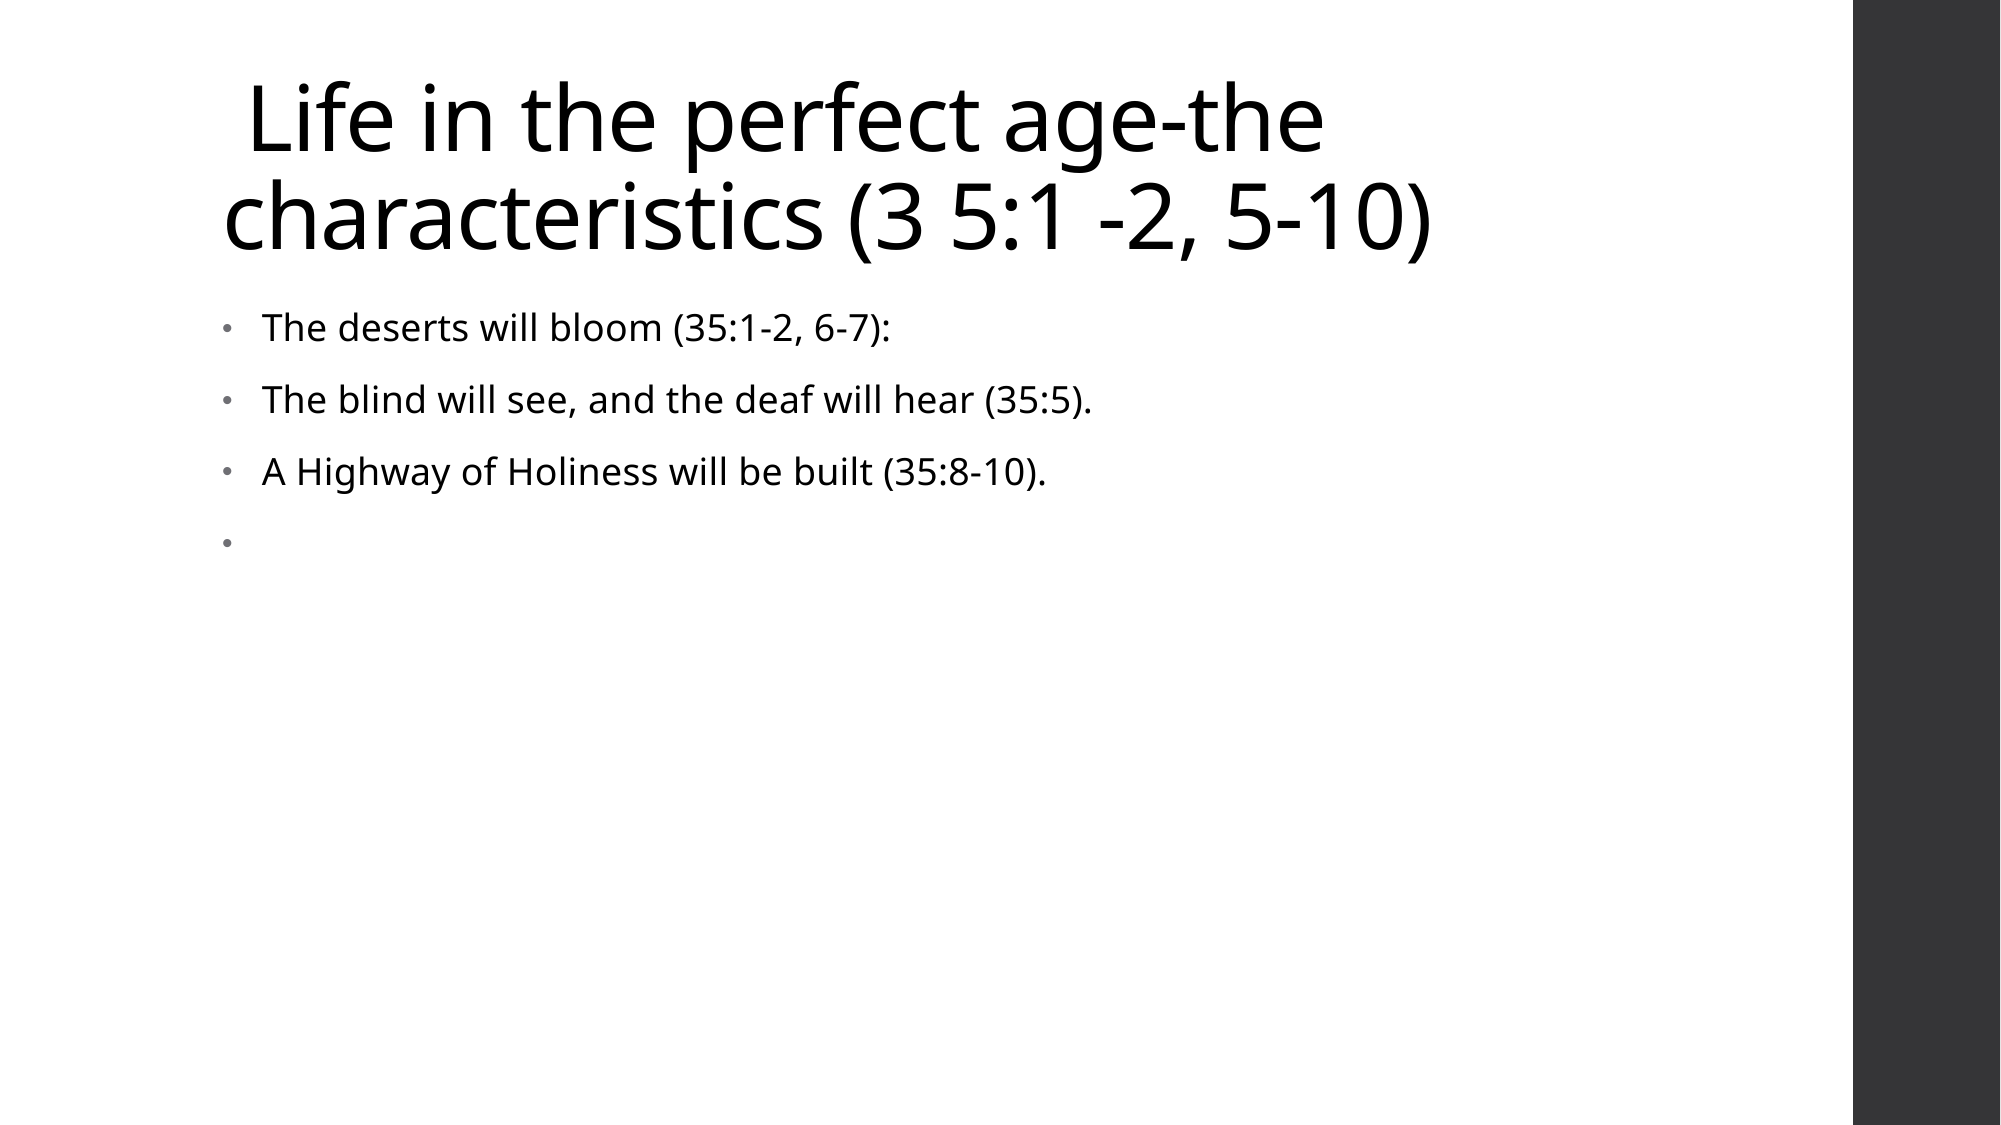

# Life in the perfect age-the characteristics (3 5:1 -2, 5-10)
 The deserts will bloom (35:1-2, 6-7):
 The blind will see, and the deaf will hear (35:5).
 A Highway of Holiness will be built (35:8-10).